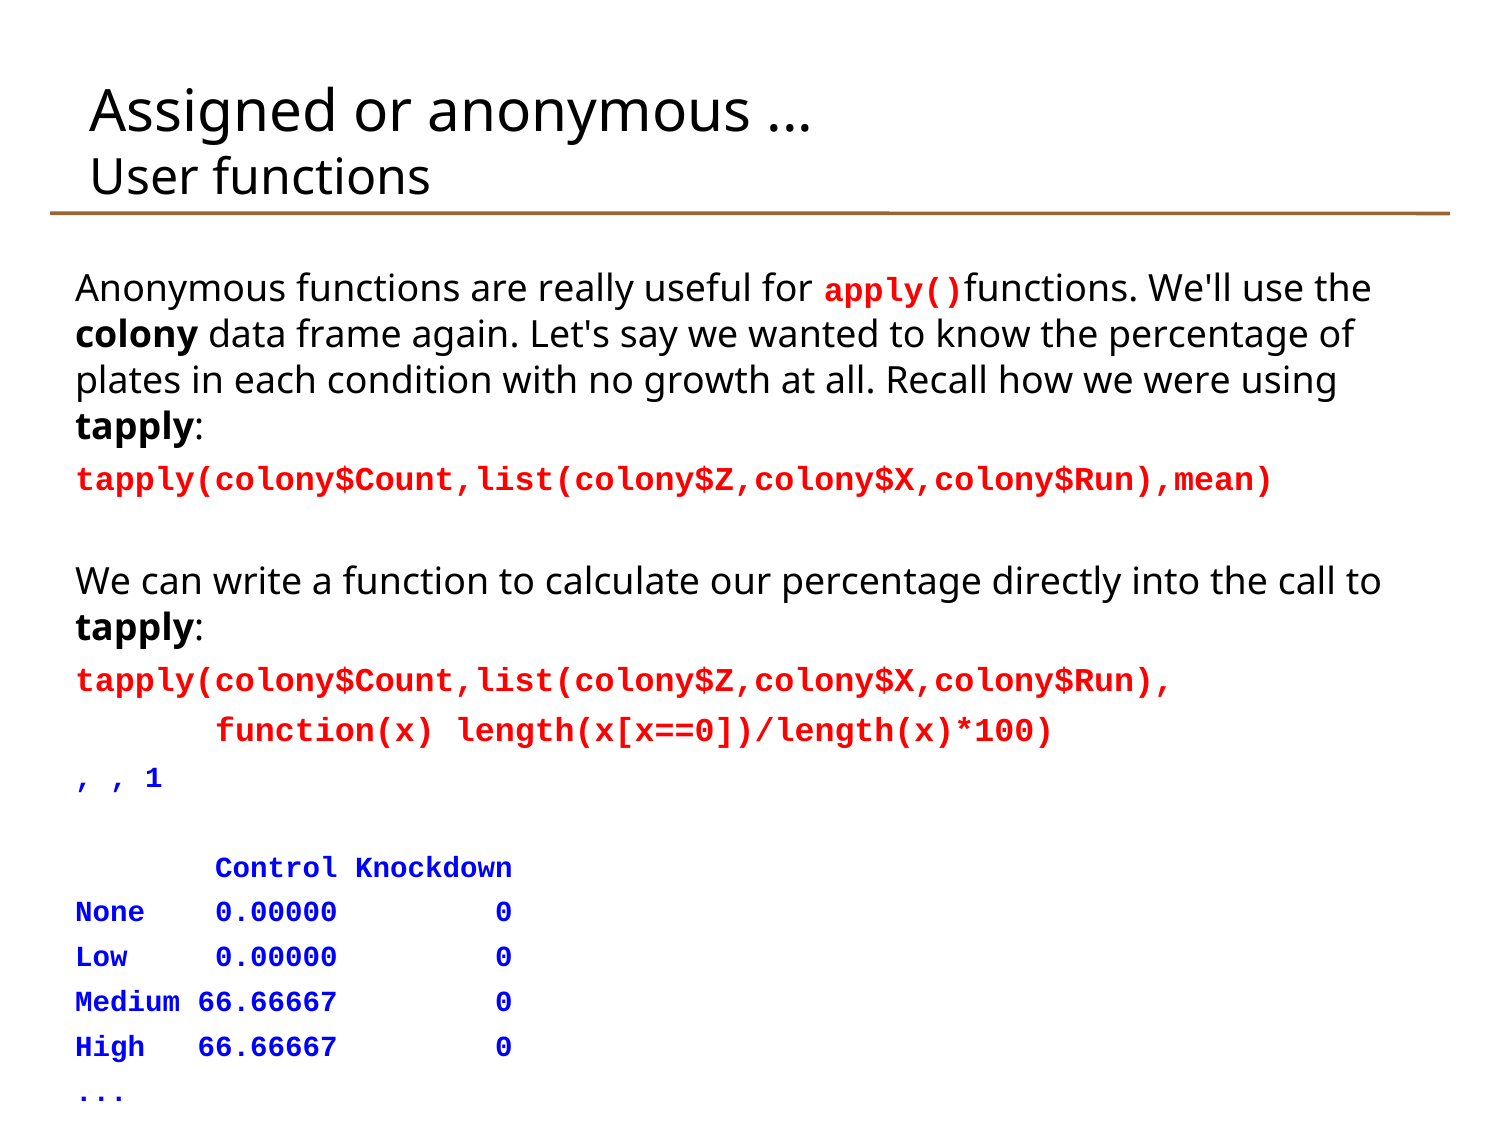

Assigned or anonymous ...
User functions
Anonymous functions are really useful for apply()functions. We'll use the colony data frame again. Let's say we wanted to know the percentage of plates in each condition with no growth at all. Recall how we were using tapply:
tapply(colony$Count,list(colony$Z,colony$X,colony$Run),mean)
We can write a function to calculate our percentage directly into the call to tapply:
tapply(colony$Count,list(colony$Z,colony$X,colony$Run),
 function(x) length(x[x==0])/length(x)*100)
, , 1
 Control Knockdown
None 0.00000 0
Low 0.00000 0
Medium 66.66667 0
High 66.66667 0
...